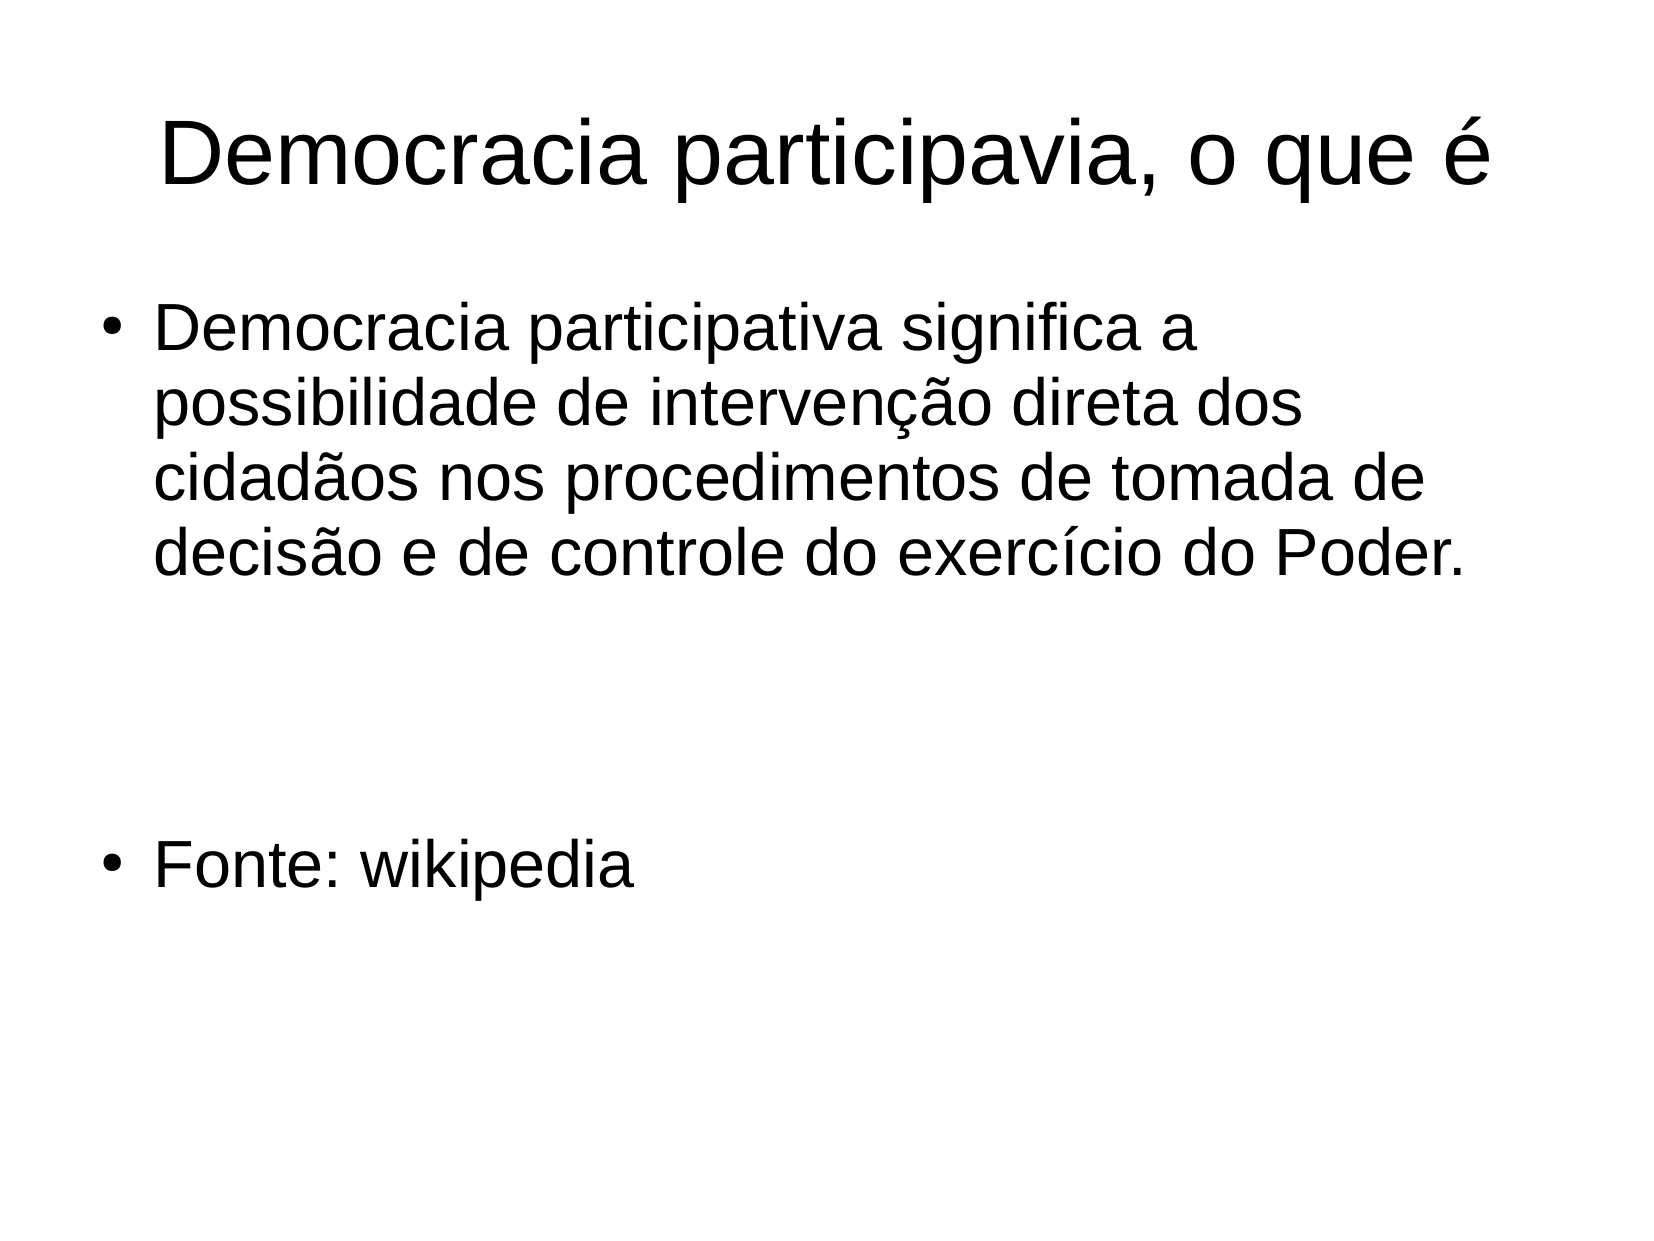

# Democracia participavia, o que é
Democracia participativa significa a possibilidade de intervenção direta dos cidadãos nos procedimentos de tomada de decisão e de controle do exercício do Poder.
Fonte: wikipedia